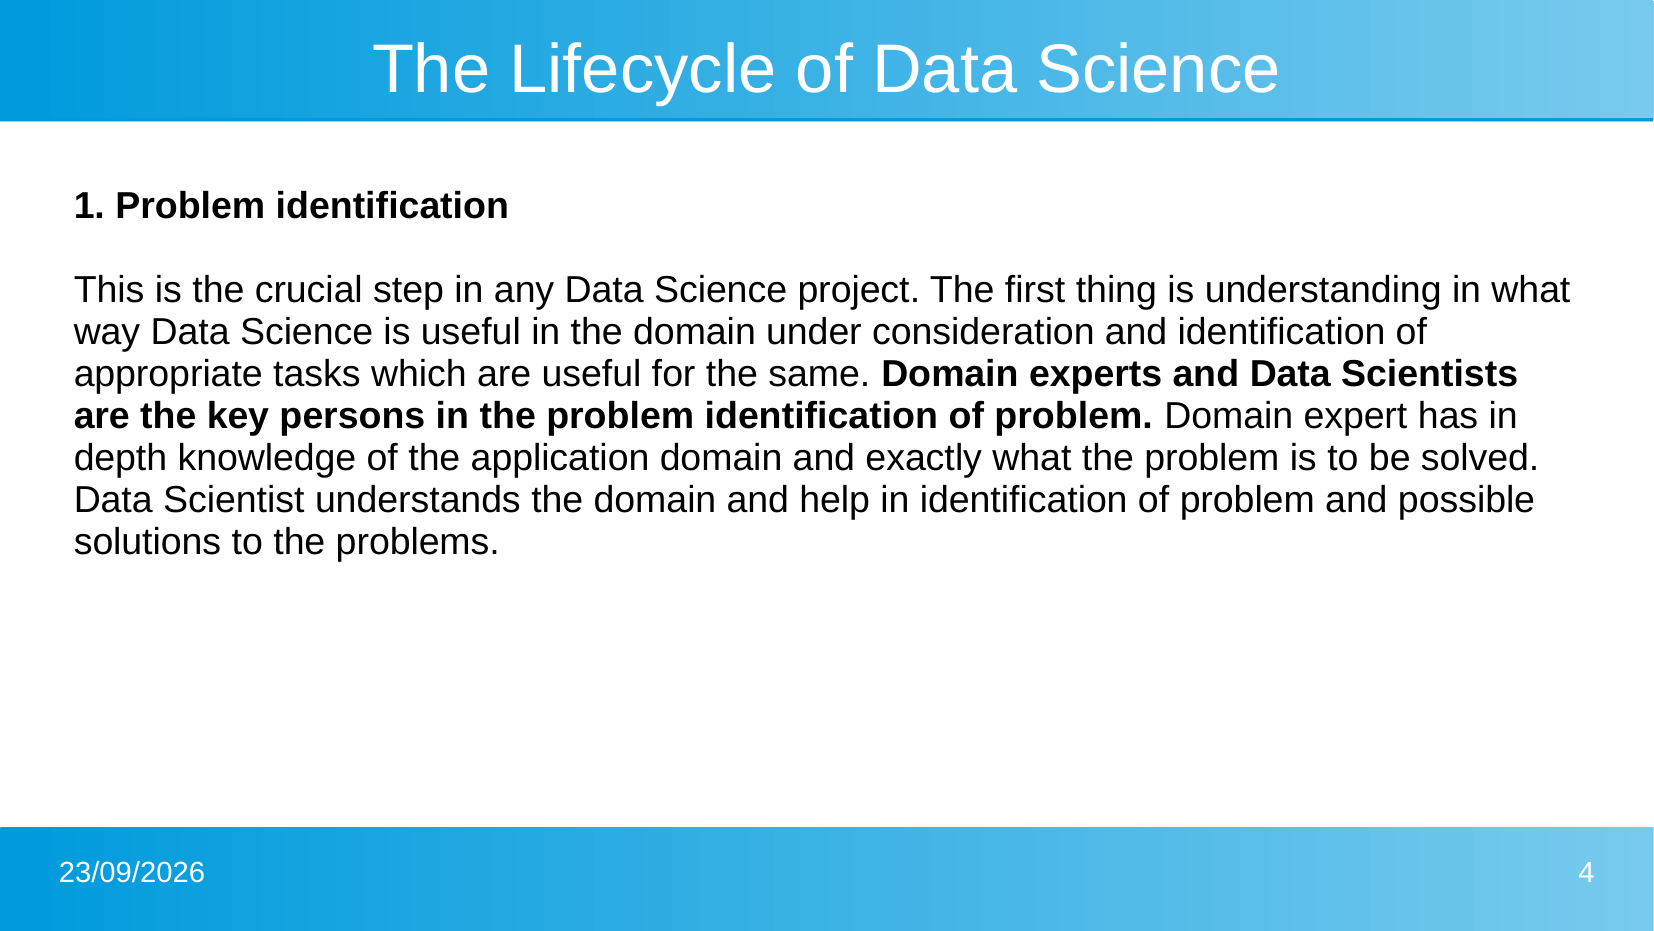

# The Lifecycle of Data Science
1. Problem identification
This is the crucial step in any Data Science project. The first thing is understanding in what way Data Science is useful in the domain under consideration and identification of appropriate tasks which are useful for the same. Domain experts and Data Scientists are the key persons in the problem identification of problem. Domain expert has in depth knowledge of the application domain and exactly what the problem is to be solved. Data Scientist understands the domain and help in identification of problem and possible solutions to the problems.
4